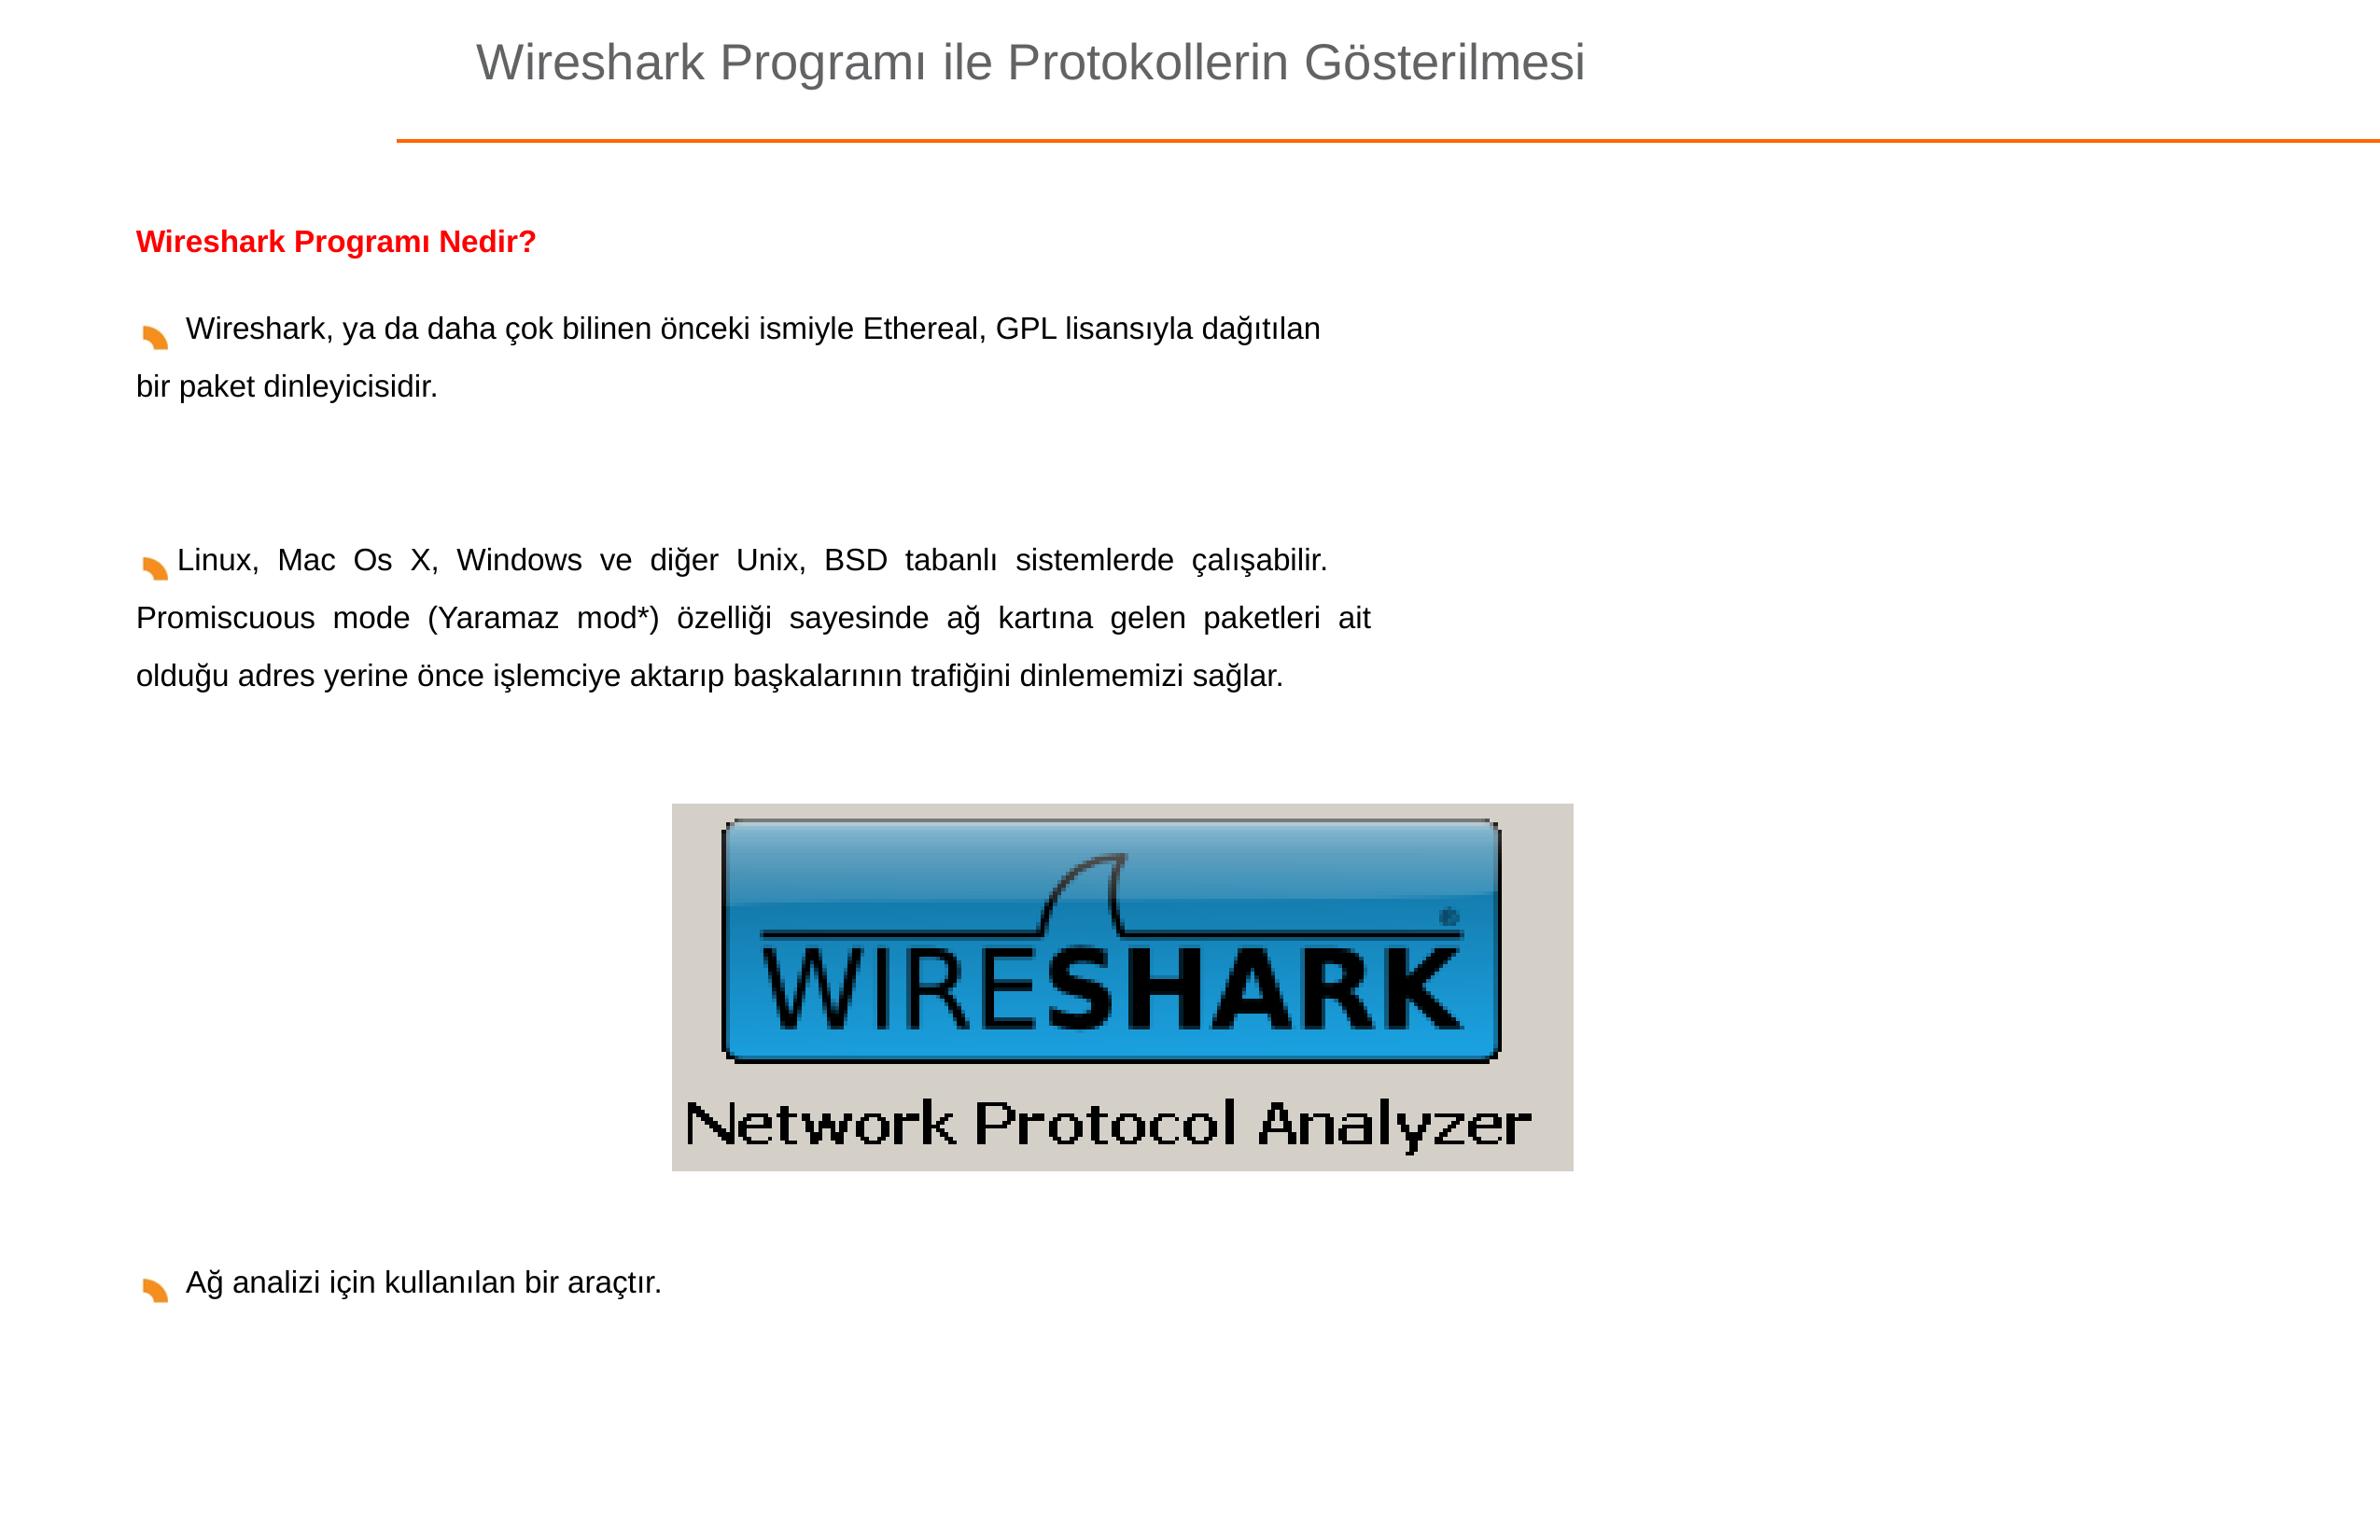

Wireshark Programı ile Protokollerin Gösterilmesi
Wireshark Programı Nedir?
 Wireshark, ya da daha çok bilinen önceki ismiyle Ethereal, GPL lisansıyla dağıtılan
bir paket dinleyicisidir.
Linux, Mac Os X, Windows ve diğer Unix, BSD tabanlı sistemlerde çalışabilir.
Promiscuous mode (Yaramaz mod*) özelliği sayesinde ağ kartına gelen paketleri ait
olduğu adres yerine önce işlemciye aktarıp başkalarının trafiğini dinlememizi sağlar.
 Ağ analizi için kullanılan bir araçtır.